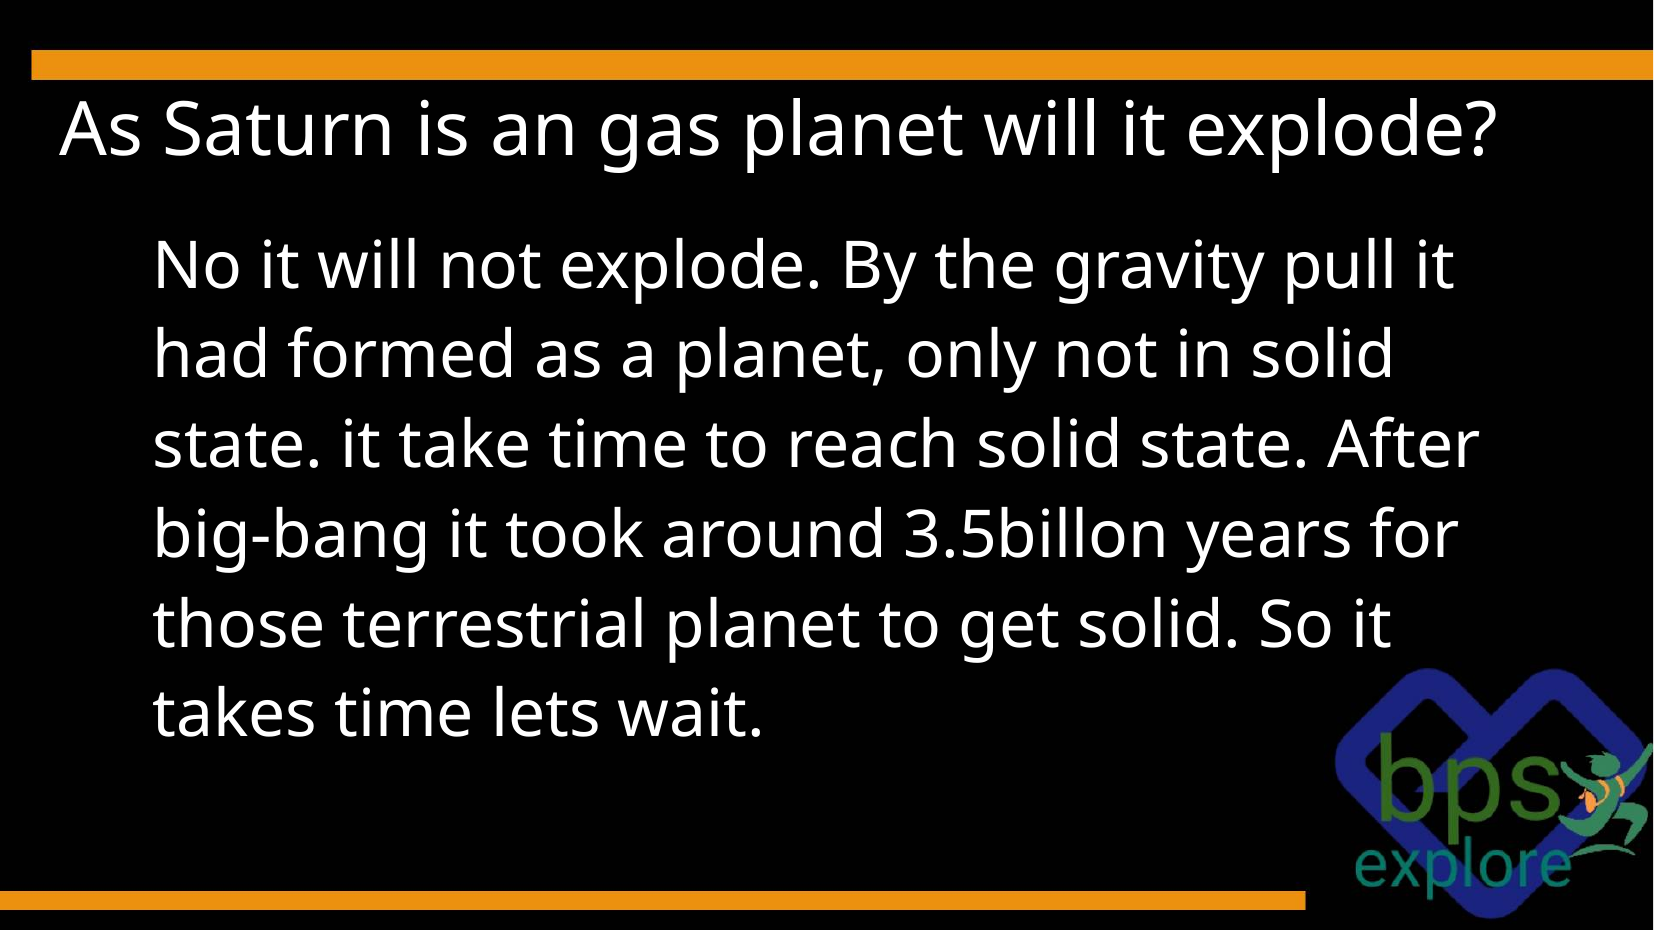

# As Saturn is an gas planet will it explode?
No it will not explode. By the gravity pull it had formed as a planet, only not in solid state. it take time to reach solid state. After big-bang it took around 3.5billon years for those terrestrial planet to get solid. So it takes time lets wait.